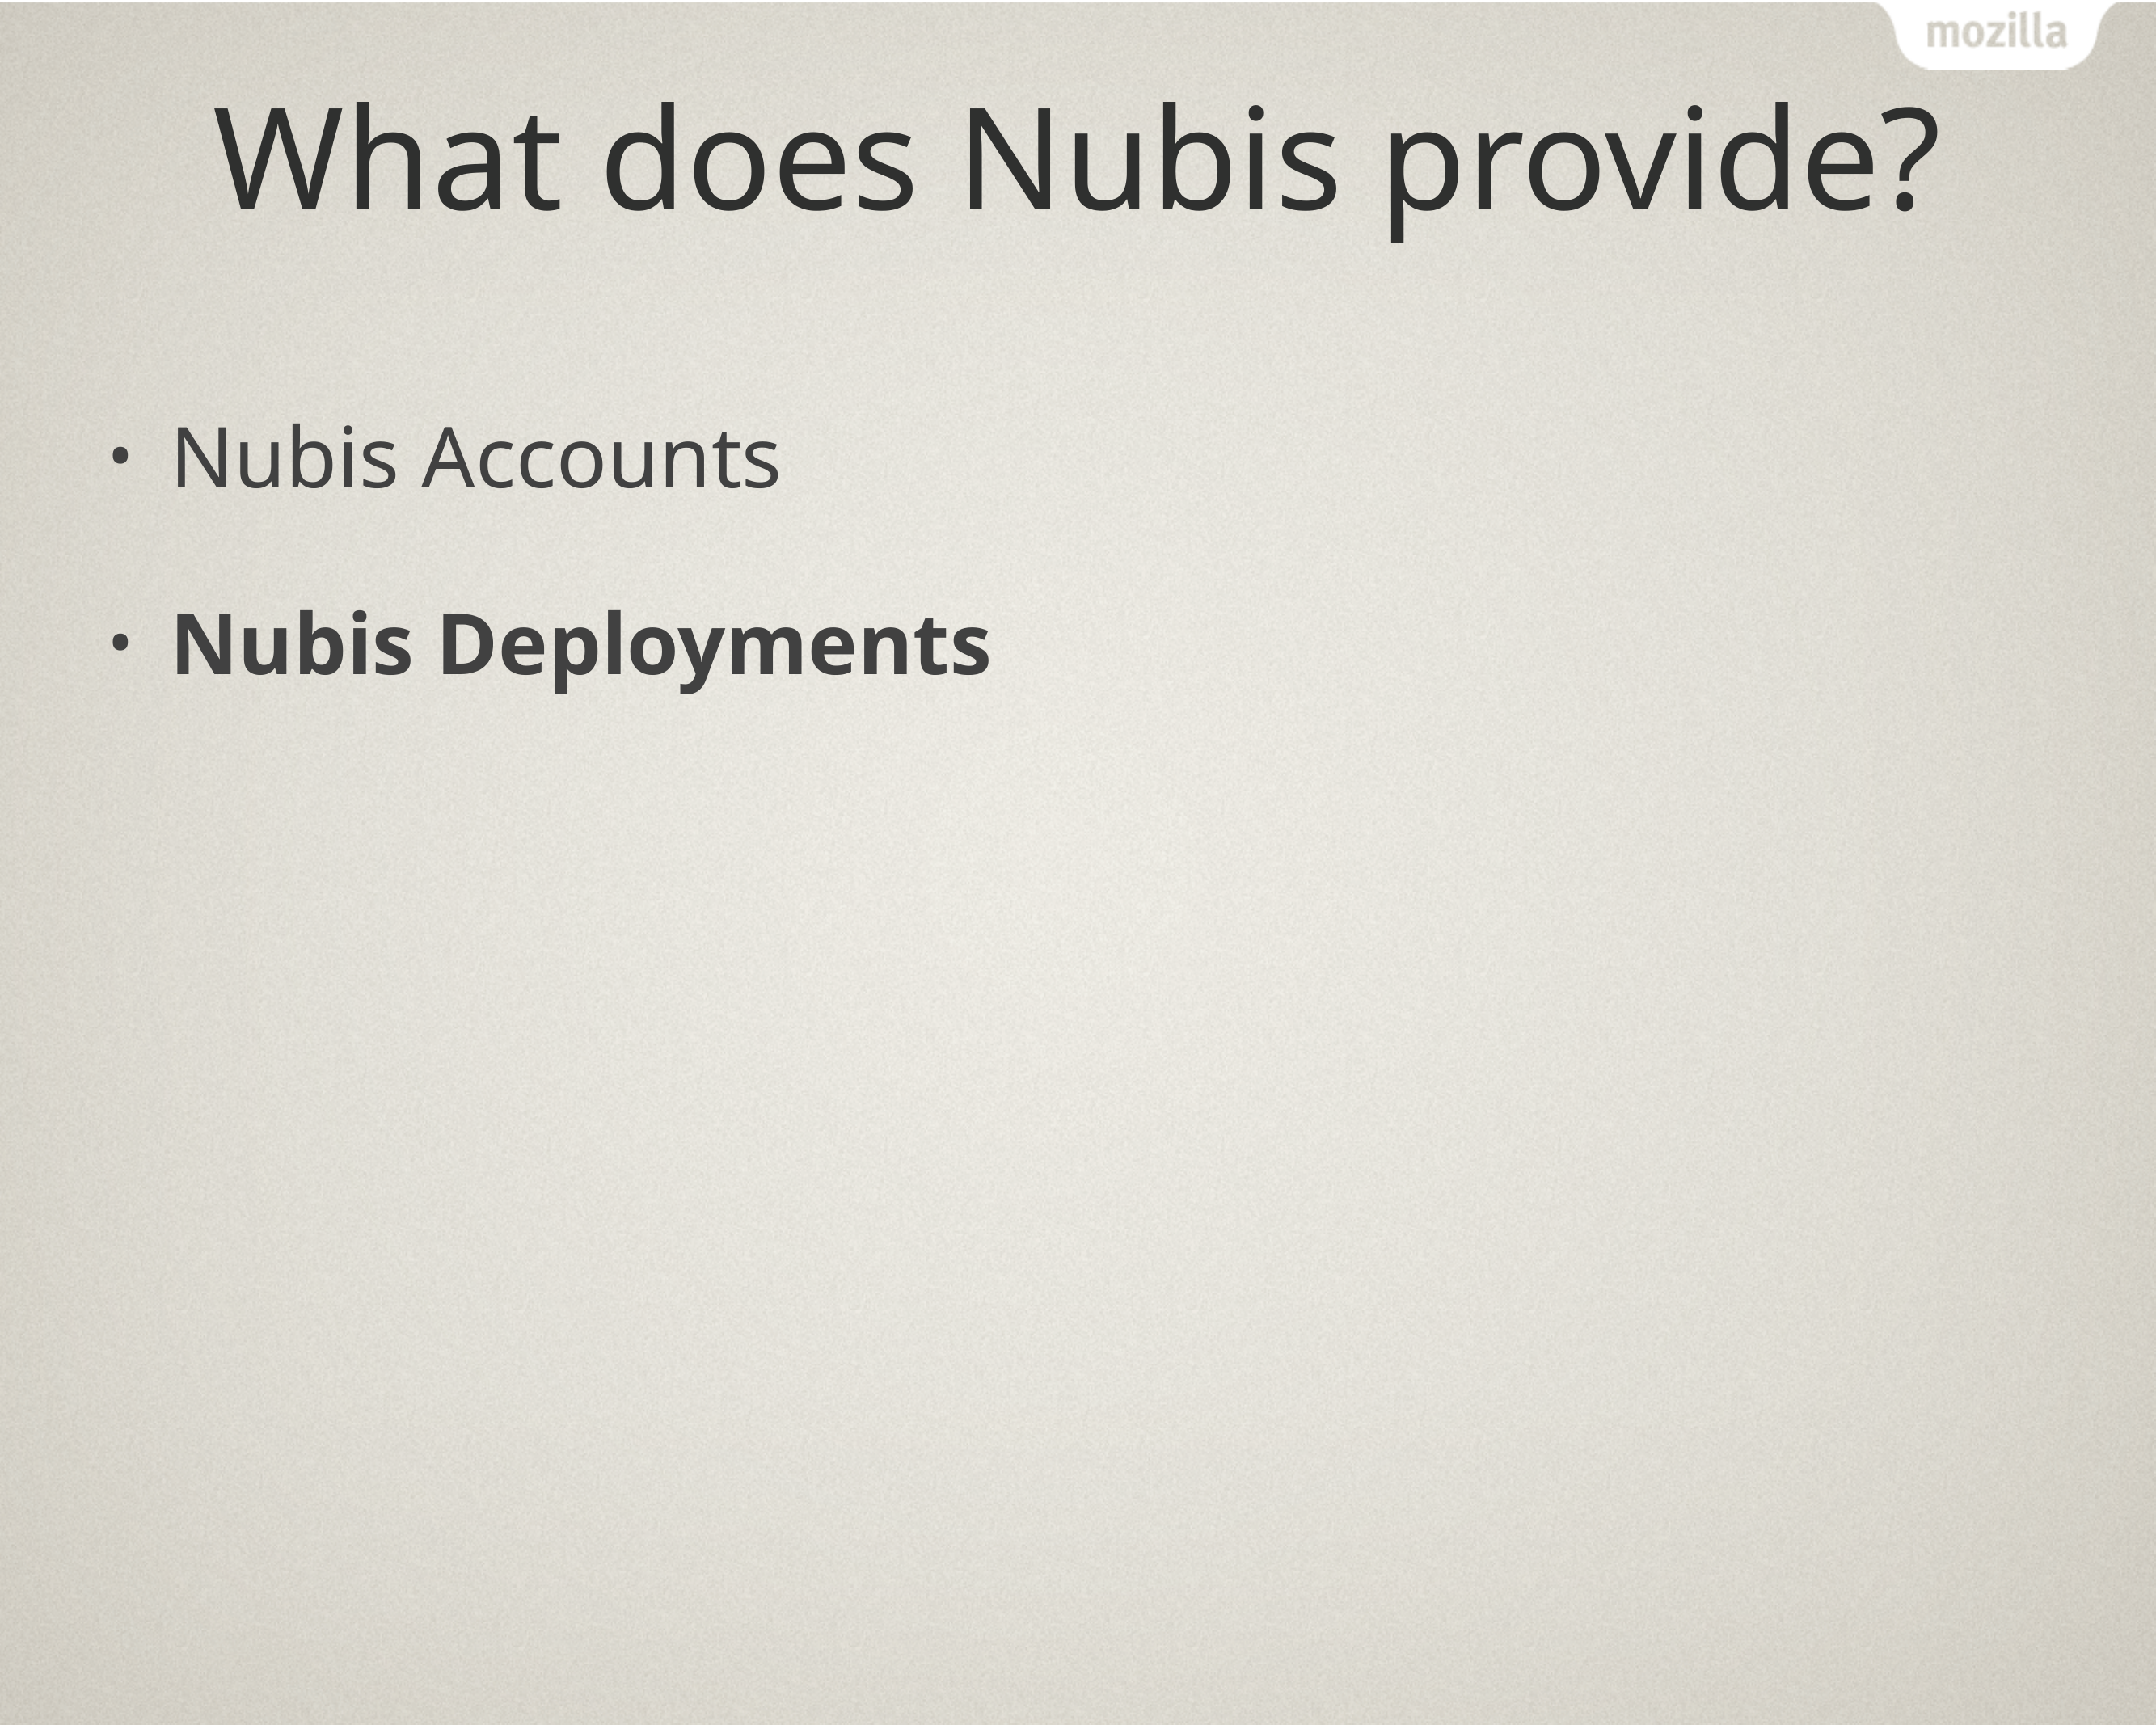

# What does Nubis provide?
 Nubis Accounts
 Nubis Deployments